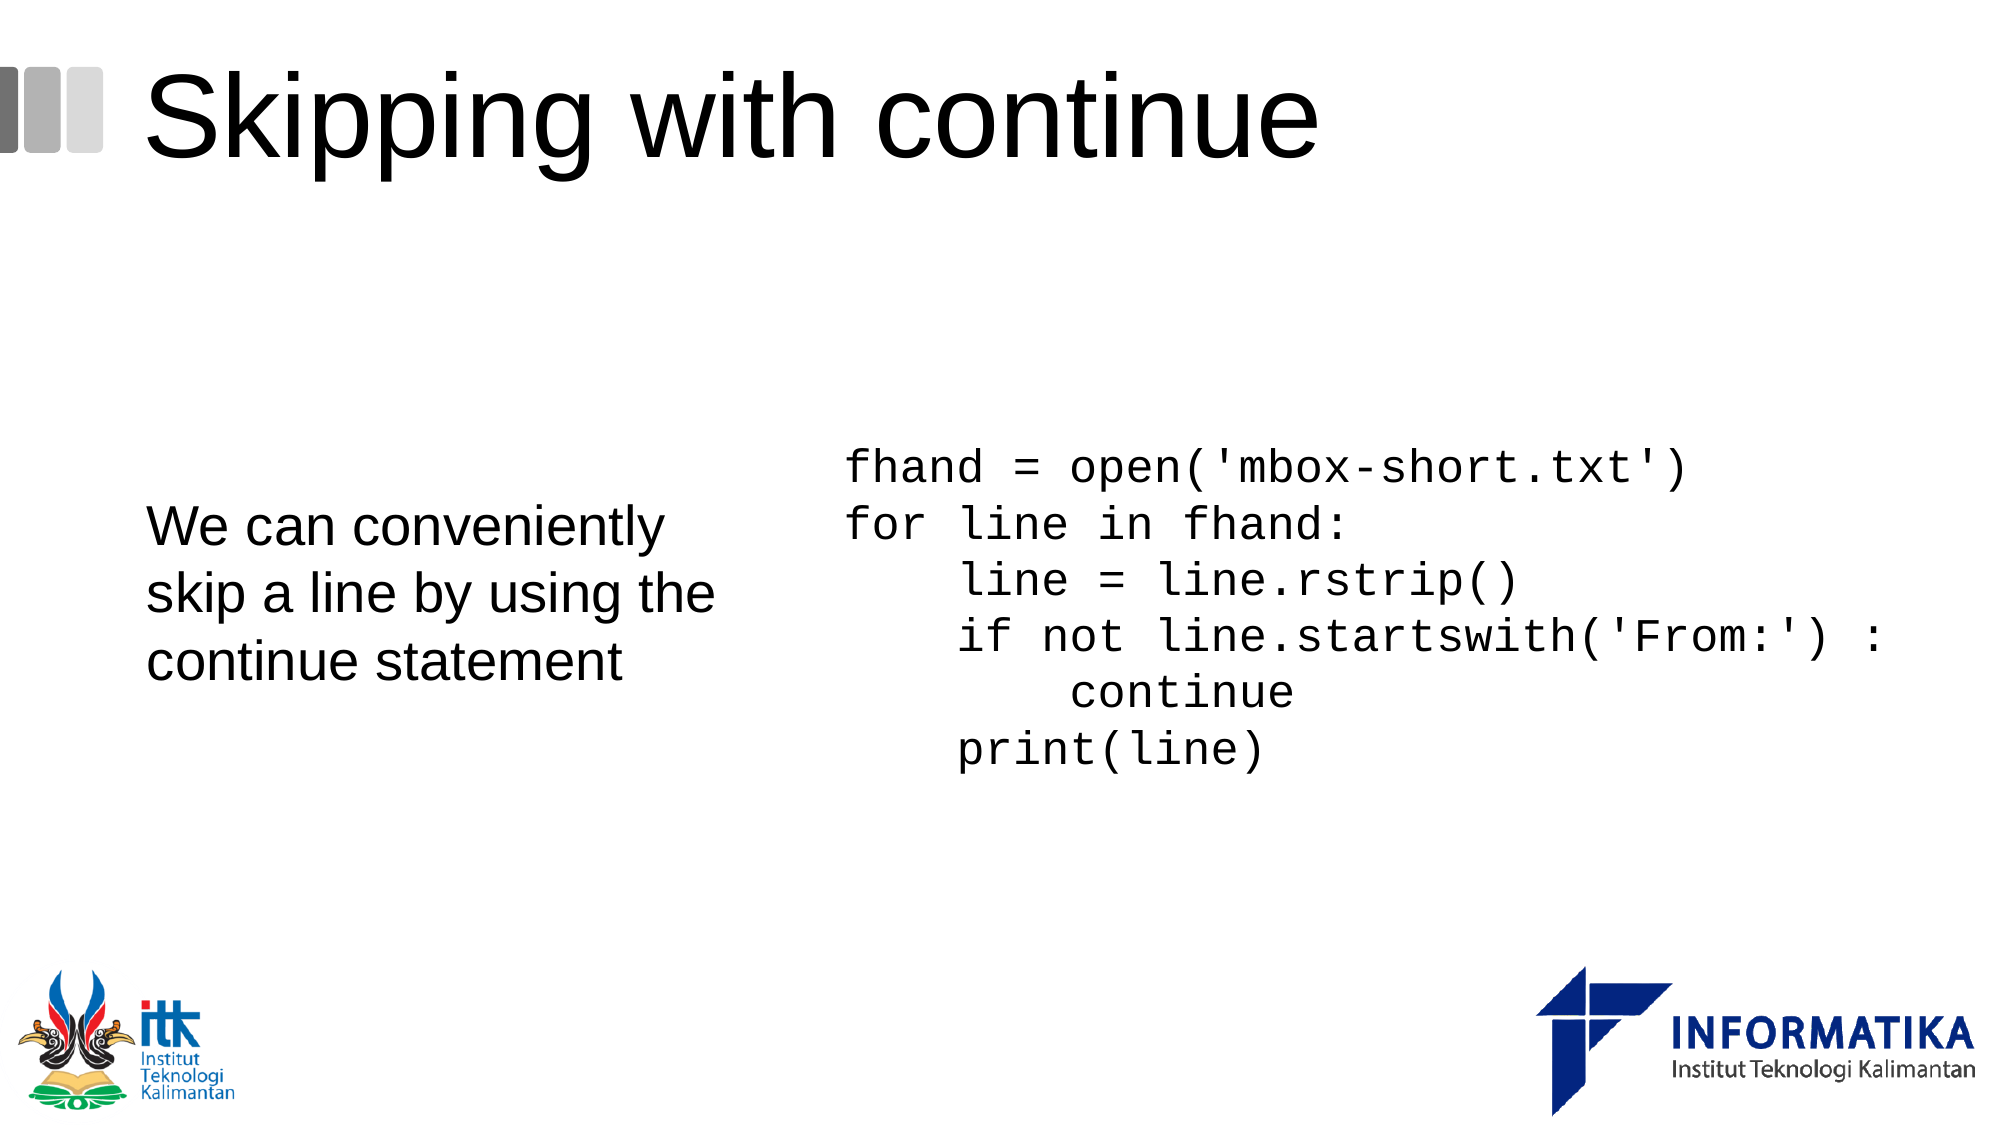

# Skipping with continue
We can conveniently skip a line by using the continue statement
fhand = open('mbox-short.txt')
for line in fhand:
 line = line.rstrip()
 if not line.startswith('From:') :
 continue
 print(line)